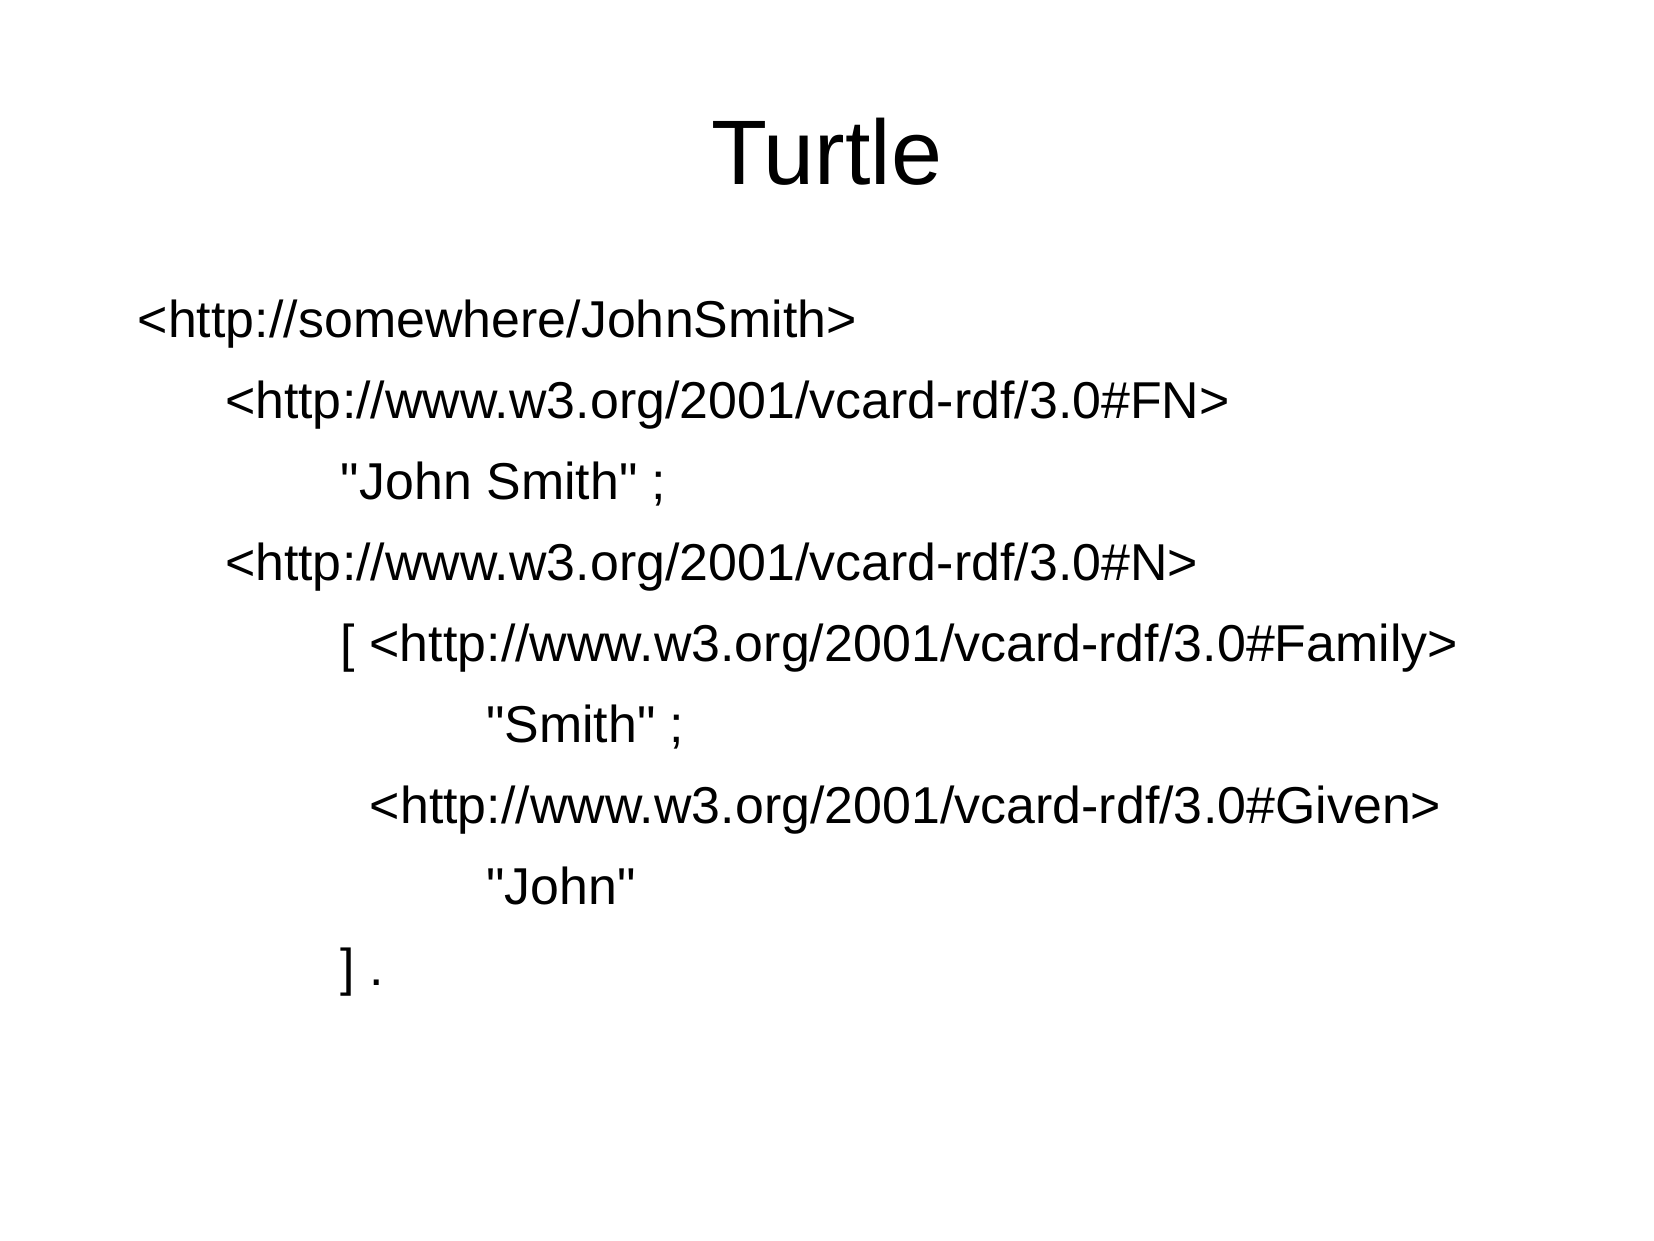

# Turtle
<http://somewhere/JohnSmith>
 <http://www.w3.org/2001/vcard-rdf/3.0#FN>
 "John Smith" ;
 <http://www.w3.org/2001/vcard-rdf/3.0#N>
 [ <http://www.w3.org/2001/vcard-rdf/3.0#Family>
 "Smith" ;
 <http://www.w3.org/2001/vcard-rdf/3.0#Given>
 "John"
 ] .